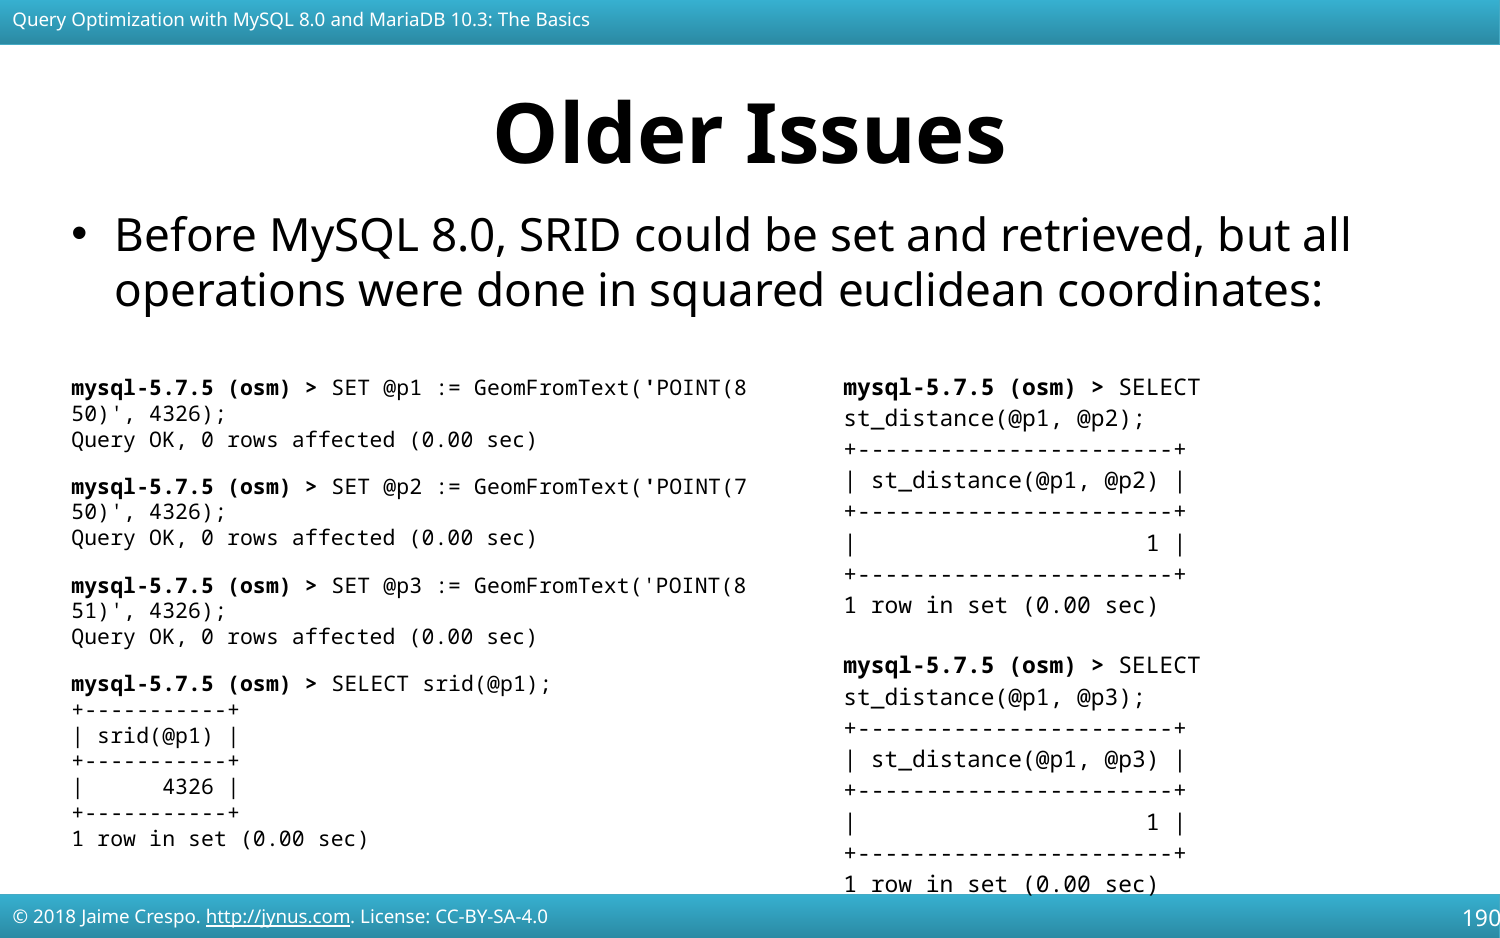

# Older Issues
Before MySQL 8.0, SRID could be set and retrieved, but all operations were done in squared euclidean coordinates:
mysql-5.7.5 (osm) > SELECT st_distance(@p1, @p2);
+-----------------------+
| st_distance(@p1, @p2) |
+-----------------------+
| 1 |
+-----------------------+
1 row in set (0.00 sec)
mysql-5.7.5 (osm) > SELECT st_distance(@p1, @p3);
+-----------------------+
| st_distance(@p1, @p3) |
+-----------------------+
| 1 |
+-----------------------+
1 row in set (0.00 sec)
mysql-5.7.5 (osm) > SET @p1 := GeomFromText('POINT(8 50)', 4326);
Query OK, 0 rows affected (0.00 sec)
mysql-5.7.5 (osm) > SET @p2 := GeomFromText('POINT(7 50)', 4326);
Query OK, 0 rows affected (0.00 sec)
mysql-5.7.5 (osm) > SET @p3 := GeomFromText('POINT(8 51)', 4326);
Query OK, 0 rows affected (0.00 sec)
mysql-5.7.5 (osm) > SELECT srid(@p1);
+-----------+
| srid(@p1) |
+-----------+
| 4326 |
+-----------+
1 row in set (0.00 sec)